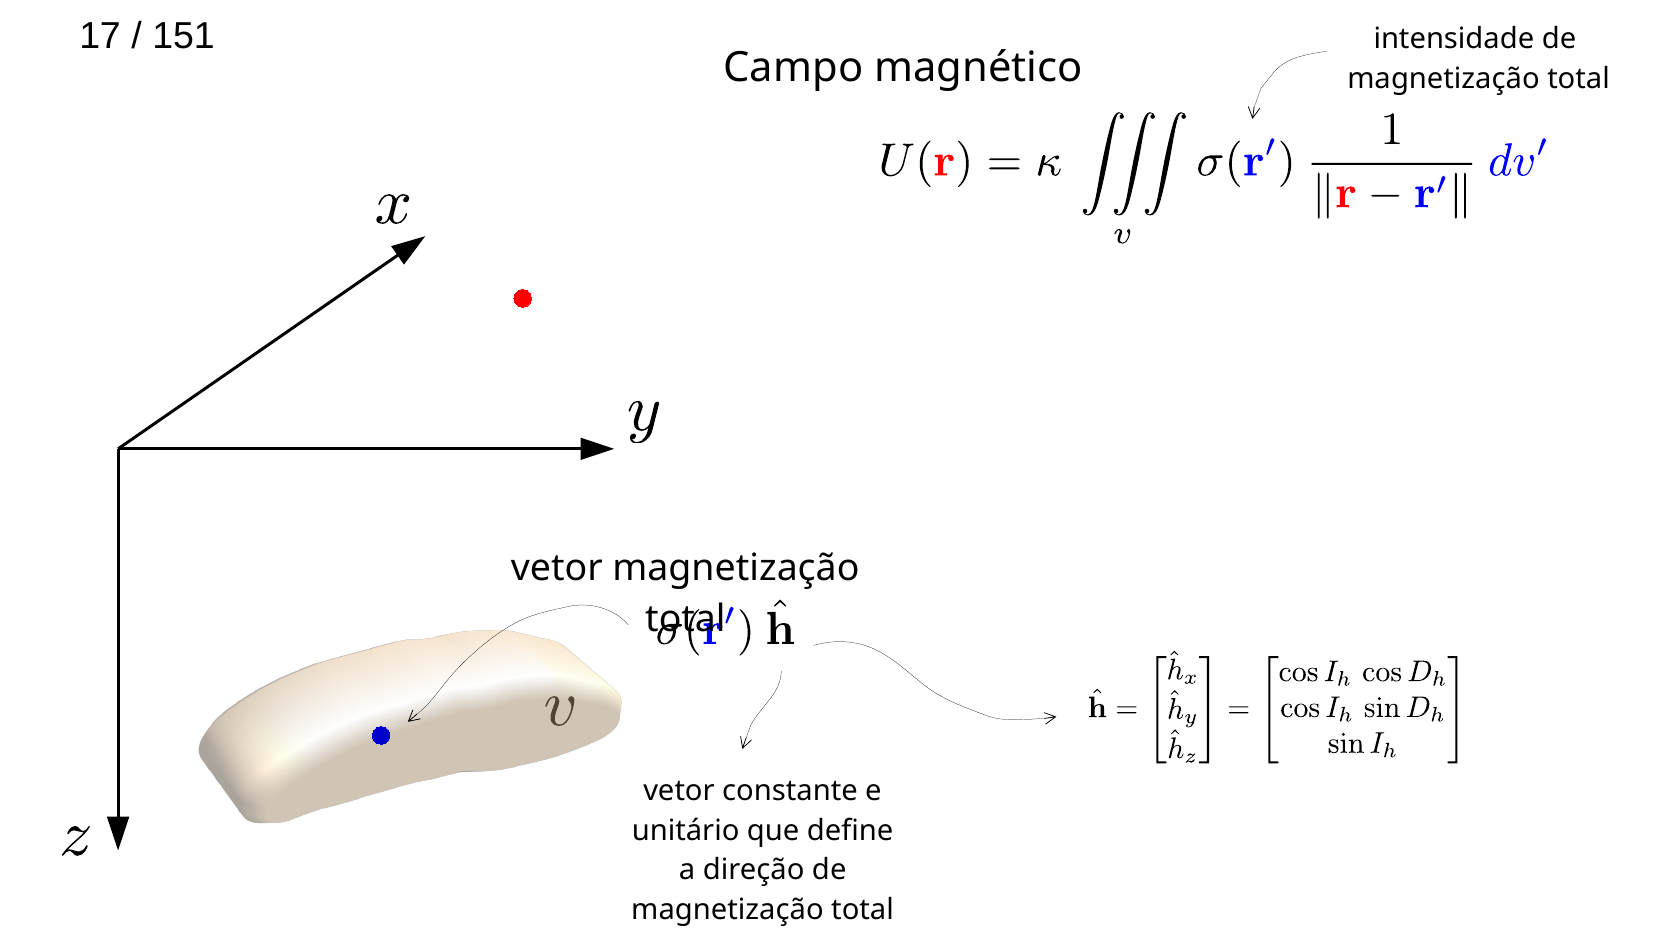

intensidade de
magnetização total
Campo magnético
vetor magnetização total
vetor constante e unitário que define a direção de magnetização total